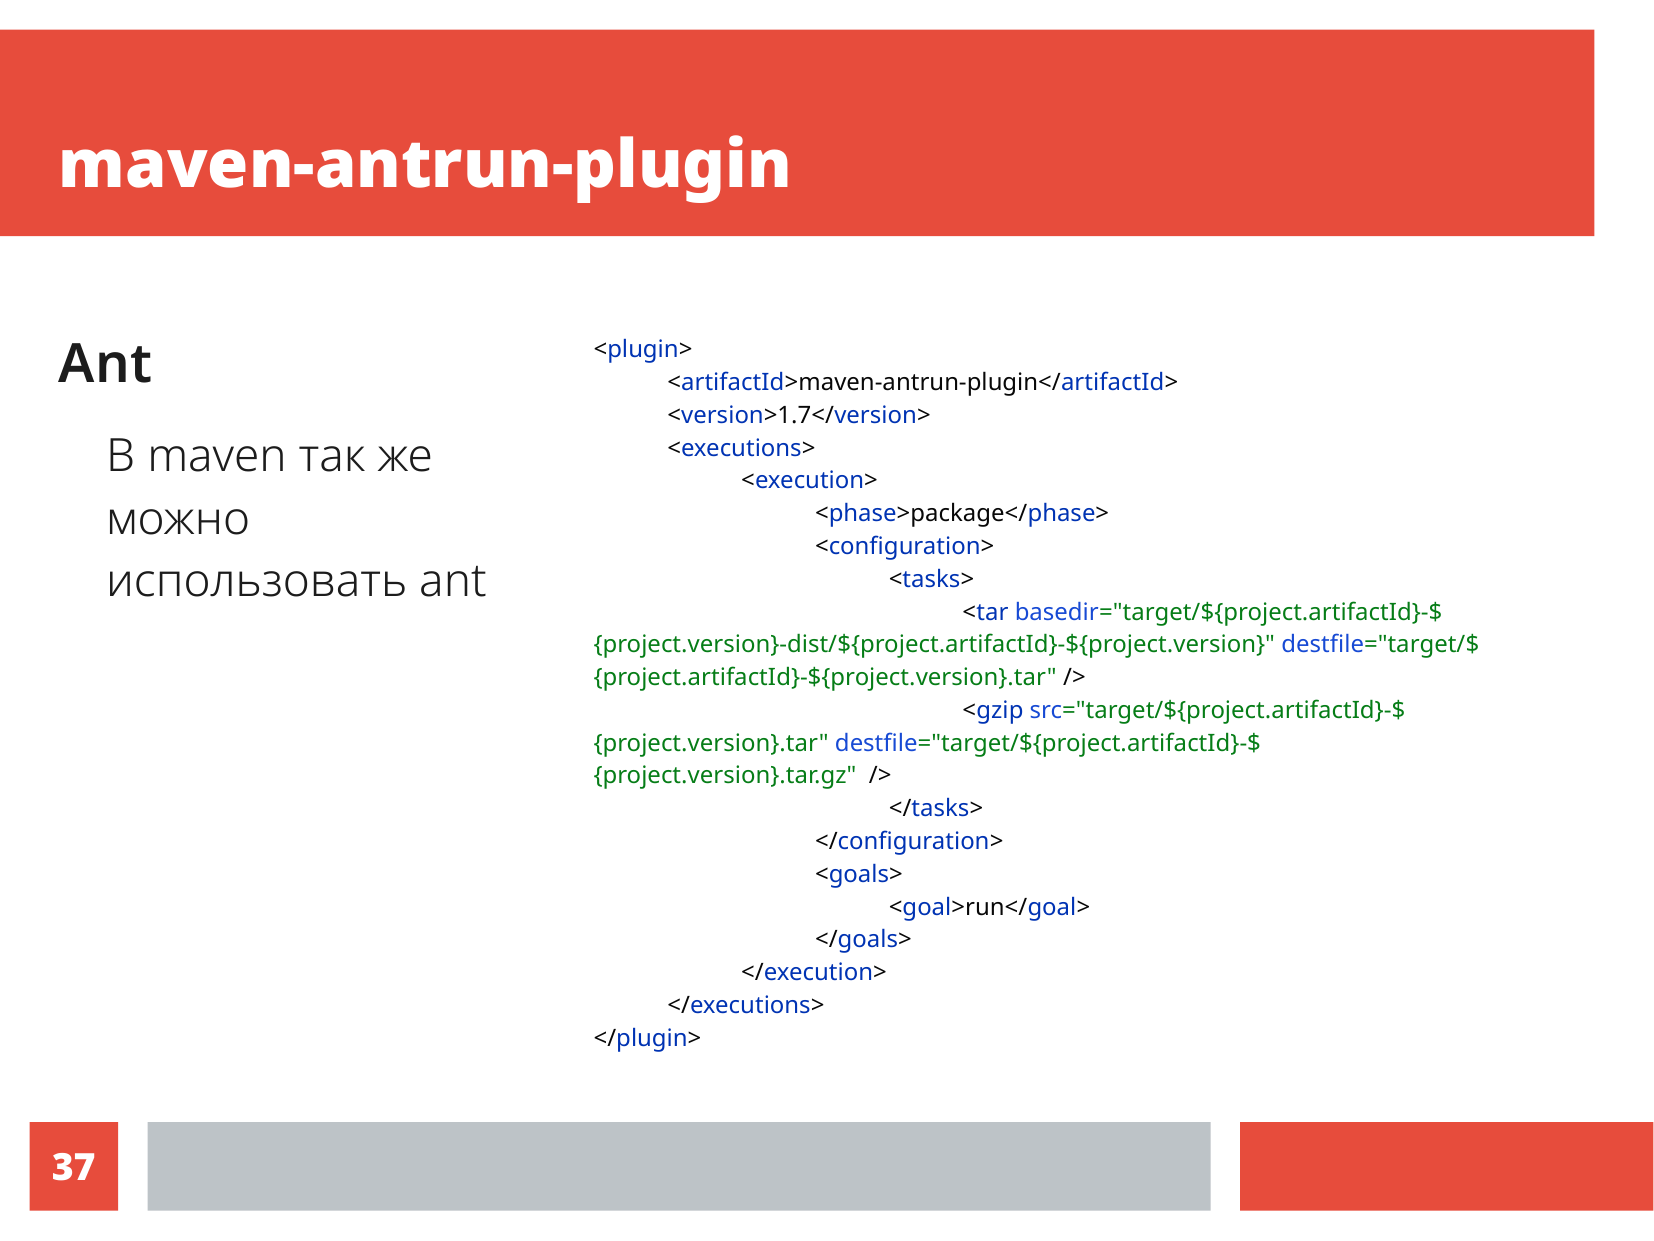

# maven-antrun-plugin
Ant
В maven так же можно использовать ant
<plugin>
	<artifactId>maven-antrun-plugin</artifactId>
	<version>1.7</version>
	<executions>
		<execution>
			<phase>package</phase>
			<configuration>
				<tasks>
					<tar basedir="target/${project.artifactId}-${project.version}-dist/${project.artifactId}-${project.version}" destfile="target/${project.artifactId}-${project.version}.tar" />
					<gzip src="target/${project.artifactId}-${project.version}.tar" destfile="target/${project.artifactId}-${project.version}.tar.gz" />
				</tasks>
			</configuration>
			<goals>
				<goal>run</goal>
			</goals>
		</execution>
	</executions>
</plugin>
37